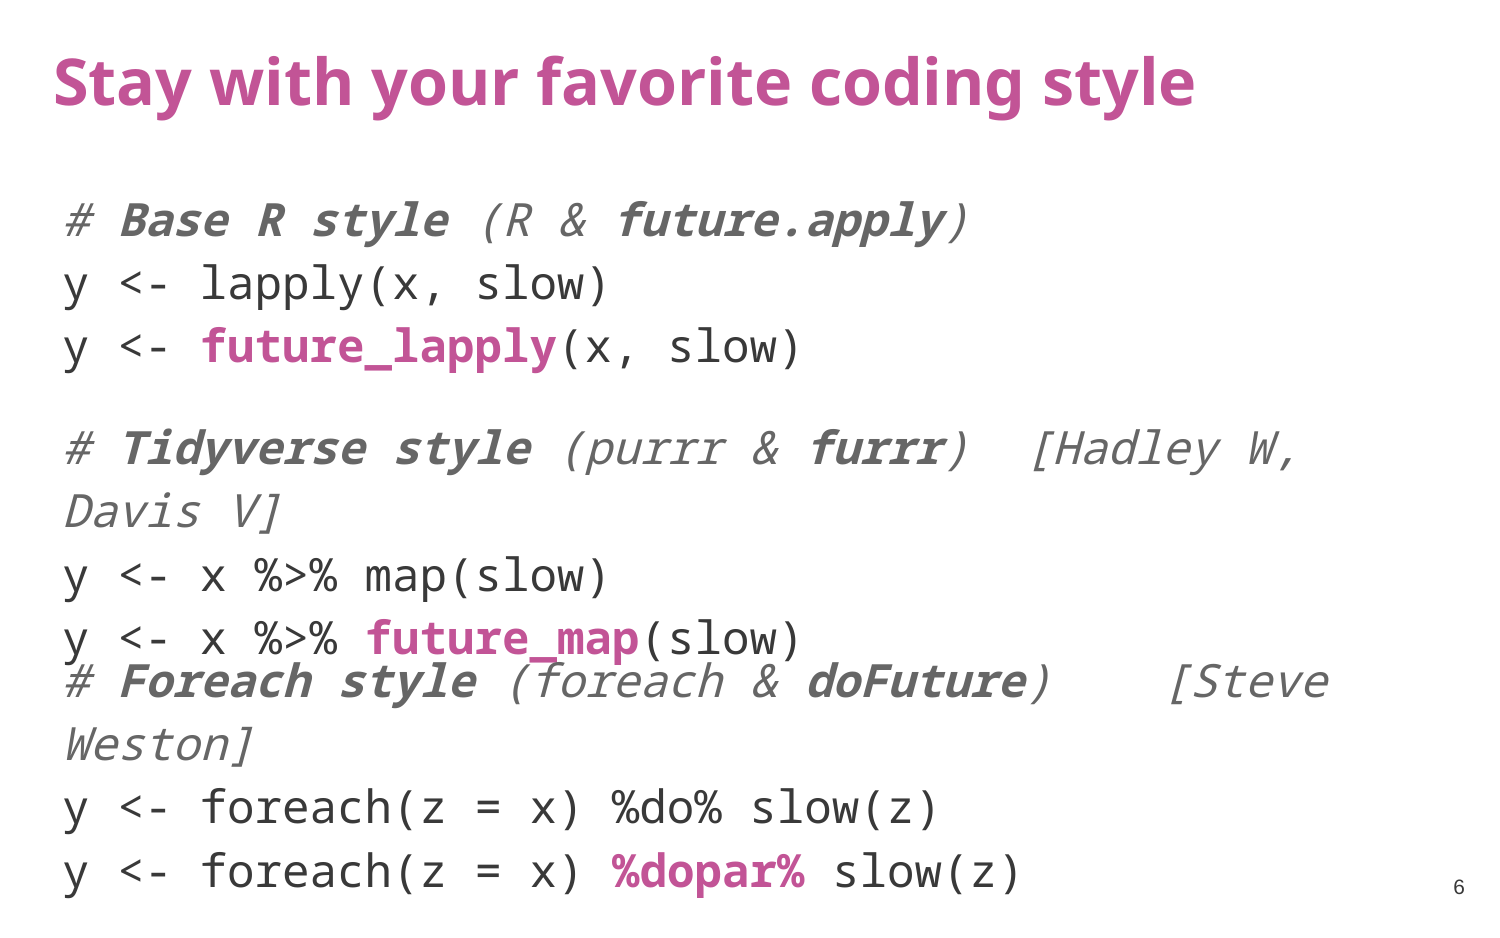

# Stay with your favorite coding style
# Base R style (R & future.apply) y <- lapply(x, slow) y <- future_lapply(x, slow)
# Tidyverse style (purrr & furrr) [Hadley W, Davis V] y <- x %>% map(slow) y <- x %>% future_map(slow)
# Foreach style (foreach & doFuture) [Steve Weston] y <- foreach(z = x) %do% slow(z) y <- foreach(z = x) %dopar% slow(z)